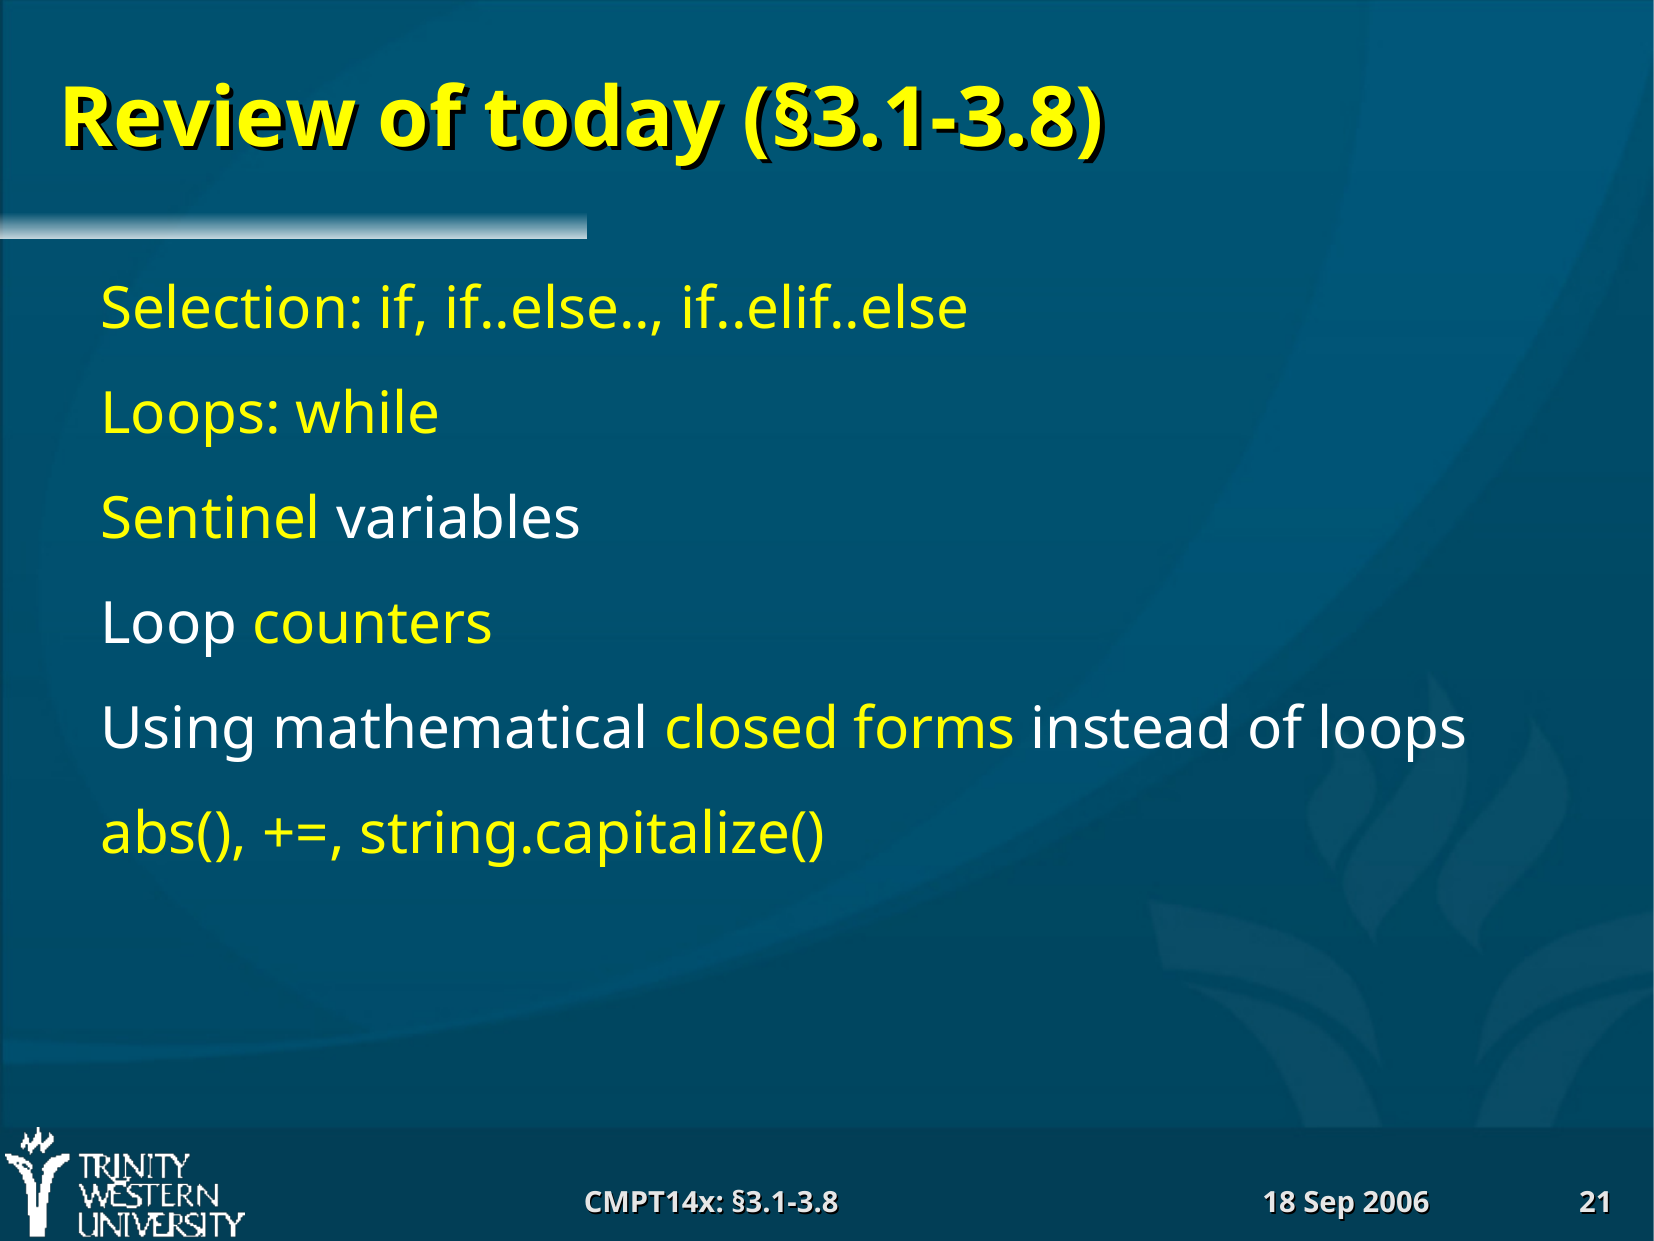

# Review of today (§3.1-3.8)
Selection: if, if..else.., if..elif..else
Loops: while
Sentinel variables
Loop counters
Using mathematical closed forms instead of loops
abs(), +=, string.capitalize()
CMPT14x: §3.1-3.8
18 Sep 2006
21